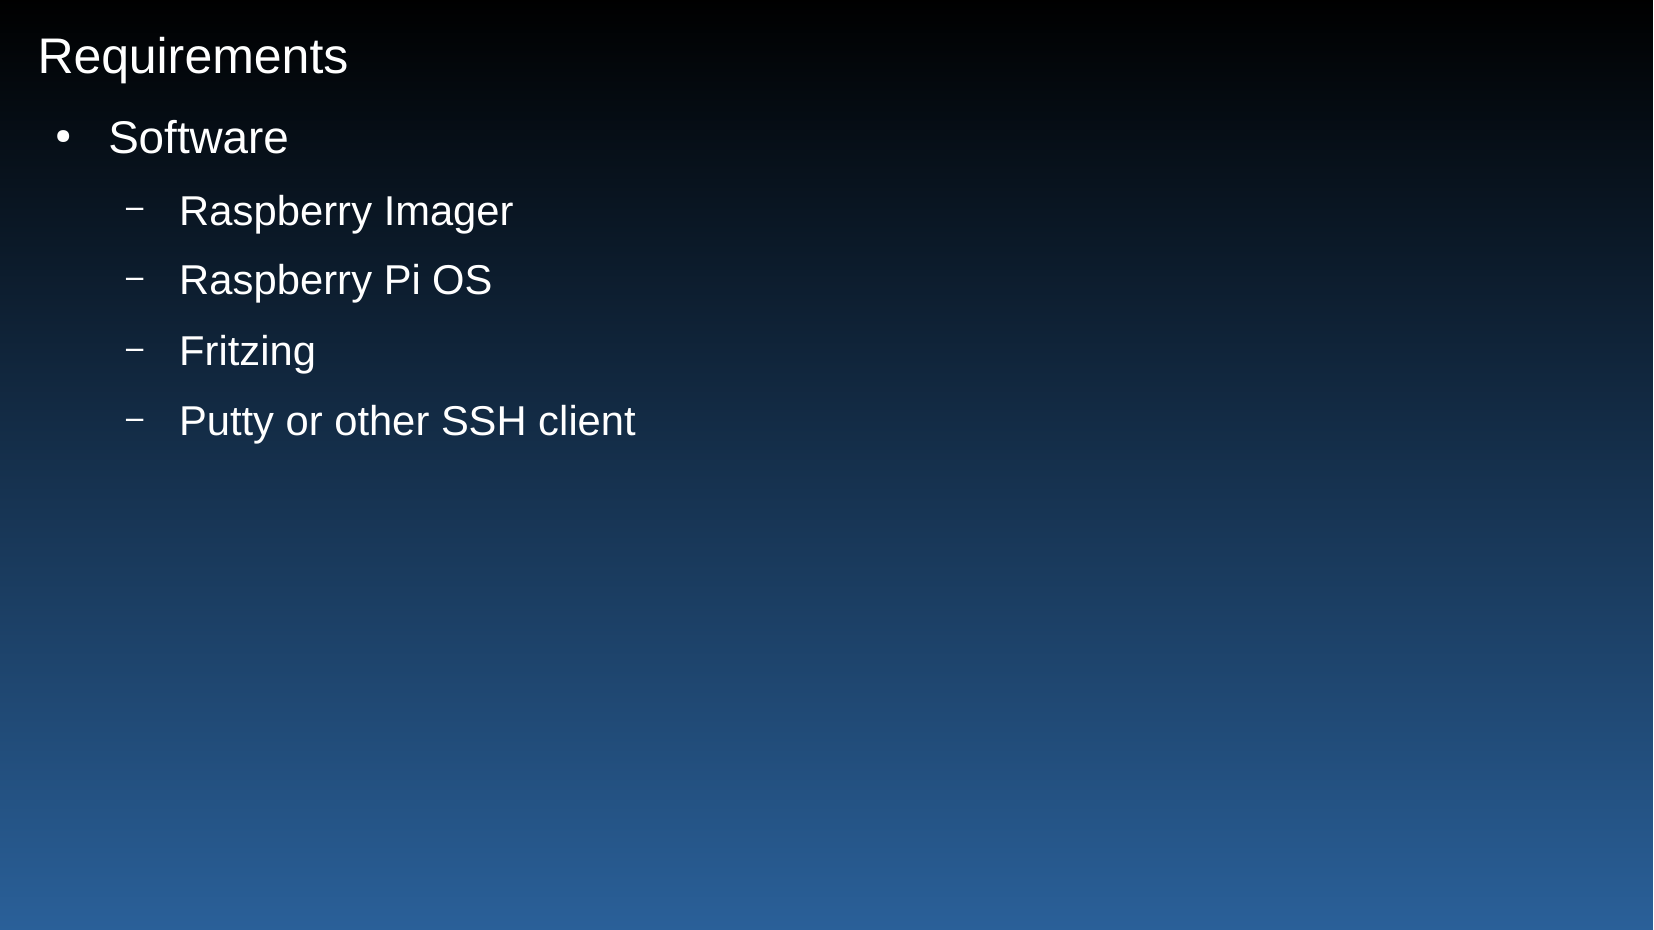

# Requirements
Software
Raspberry Imager
Raspberry Pi OS
Fritzing
Putty or other SSH client